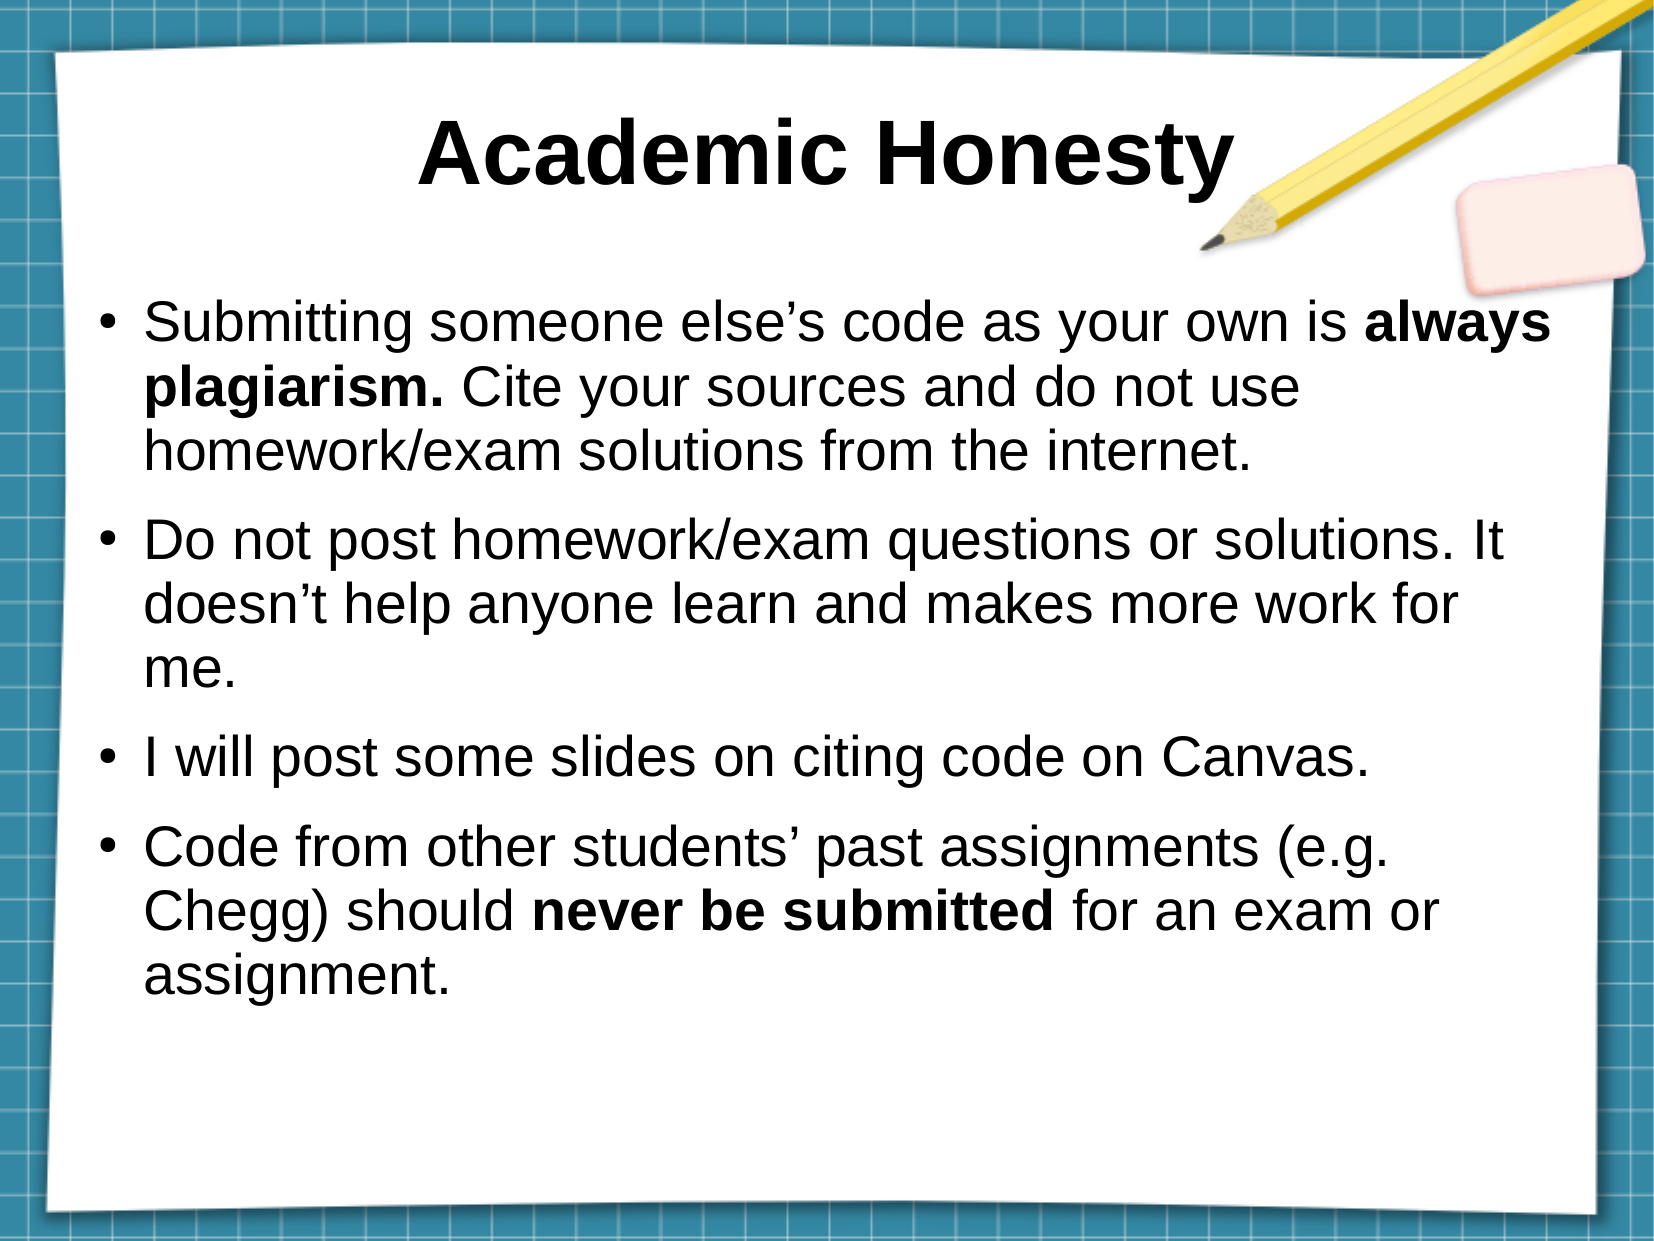

# Academic Honesty
Submitting someone else’s code as your own is always plagiarism. Cite your sources and do not use homework/exam solutions from the internet.
Do not post homework/exam questions or solutions. It doesn’t help anyone learn and makes more work for me.
I will post some slides on citing code on Canvas.
Code from other students’ past assignments (e.g. Chegg) should never be submitted for an exam or assignment.